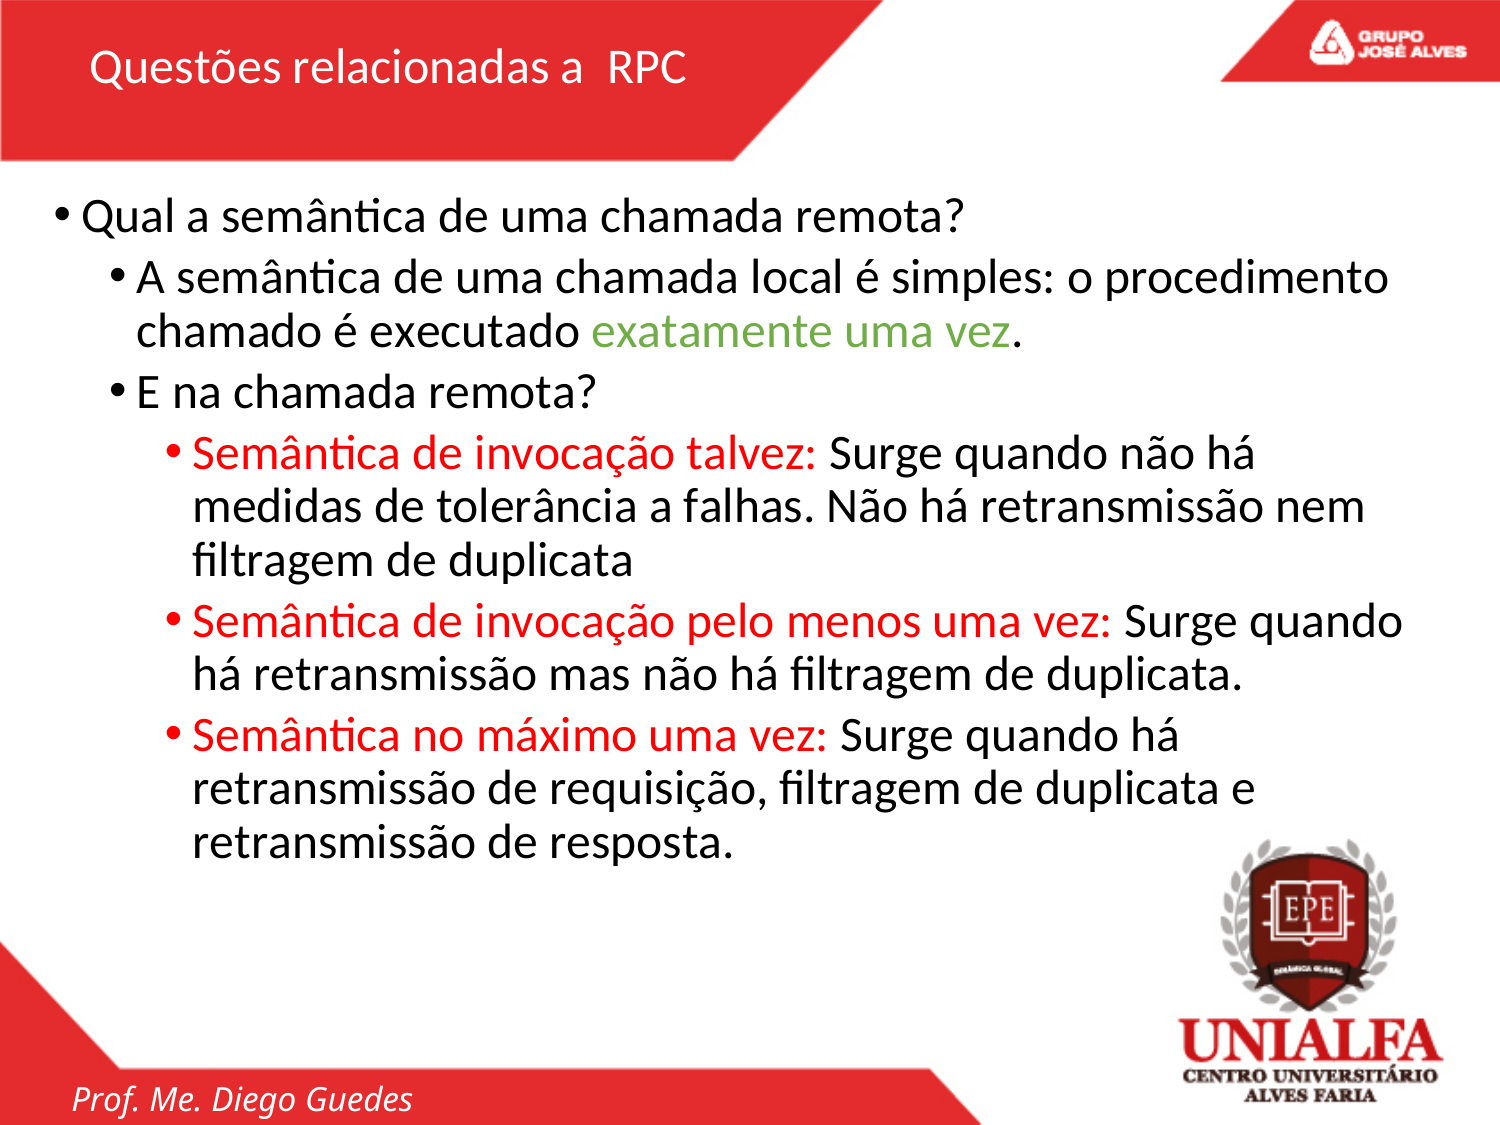

Questões relacionadas a RPC
# Qual a semântica de uma chamada remota?
A semântica de uma chamada local é simples: o procedimento chamado é executado exatamente uma vez.
E na chamada remota?
Semântica de invocação talvez: Surge quando não há medidas de tolerância a falhas. Não há retransmissão nem filtragem de duplicata
Semântica de invocação pelo menos uma vez: Surge quando há retransmissão mas não há filtragem de duplicata.
Semântica no máximo uma vez: Surge quando há retransmissão de requisição, filtragem de duplicata e retransmissão de resposta.
Prof. Me. Diego Guedes